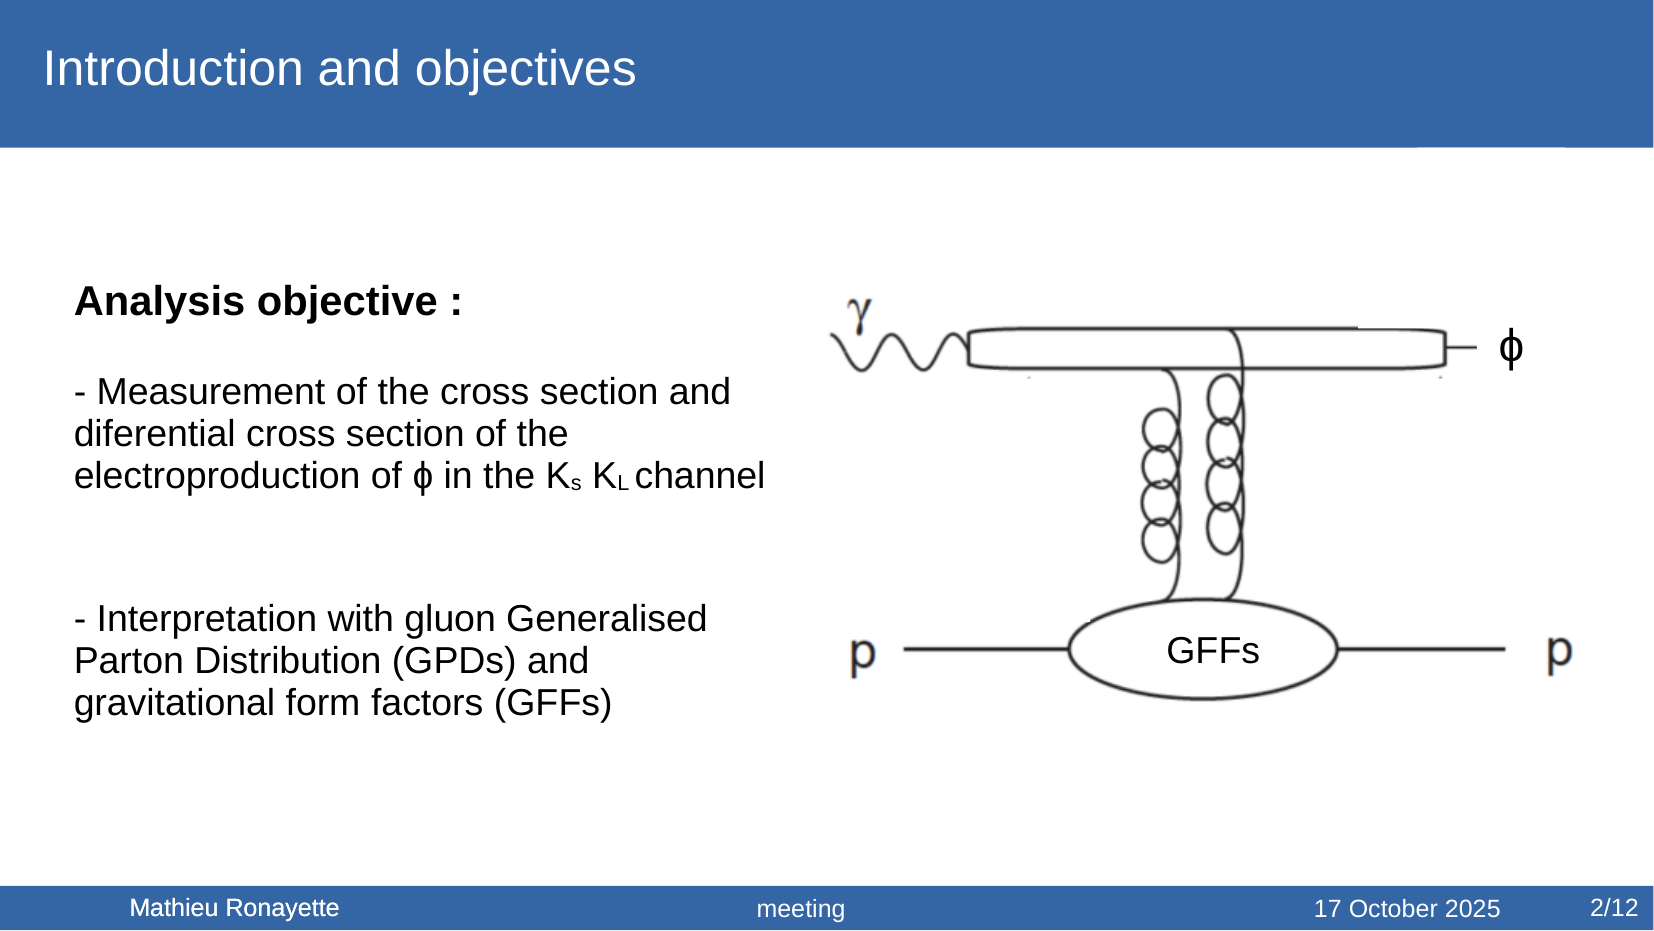

Introduction and objectives
Analysis objective :
- Measurement of the cross section and diferential cross section of the electroproduction of ɸ in the Ks KL channel
ϕ
- Interpretation with gluon Generalised Parton Distribution (GPDs) and gravitational form factors (GFFs)
GFFs
Mathieu Ronayette
2/12
Mathieu Ronayette
 meeting
17 October 2025